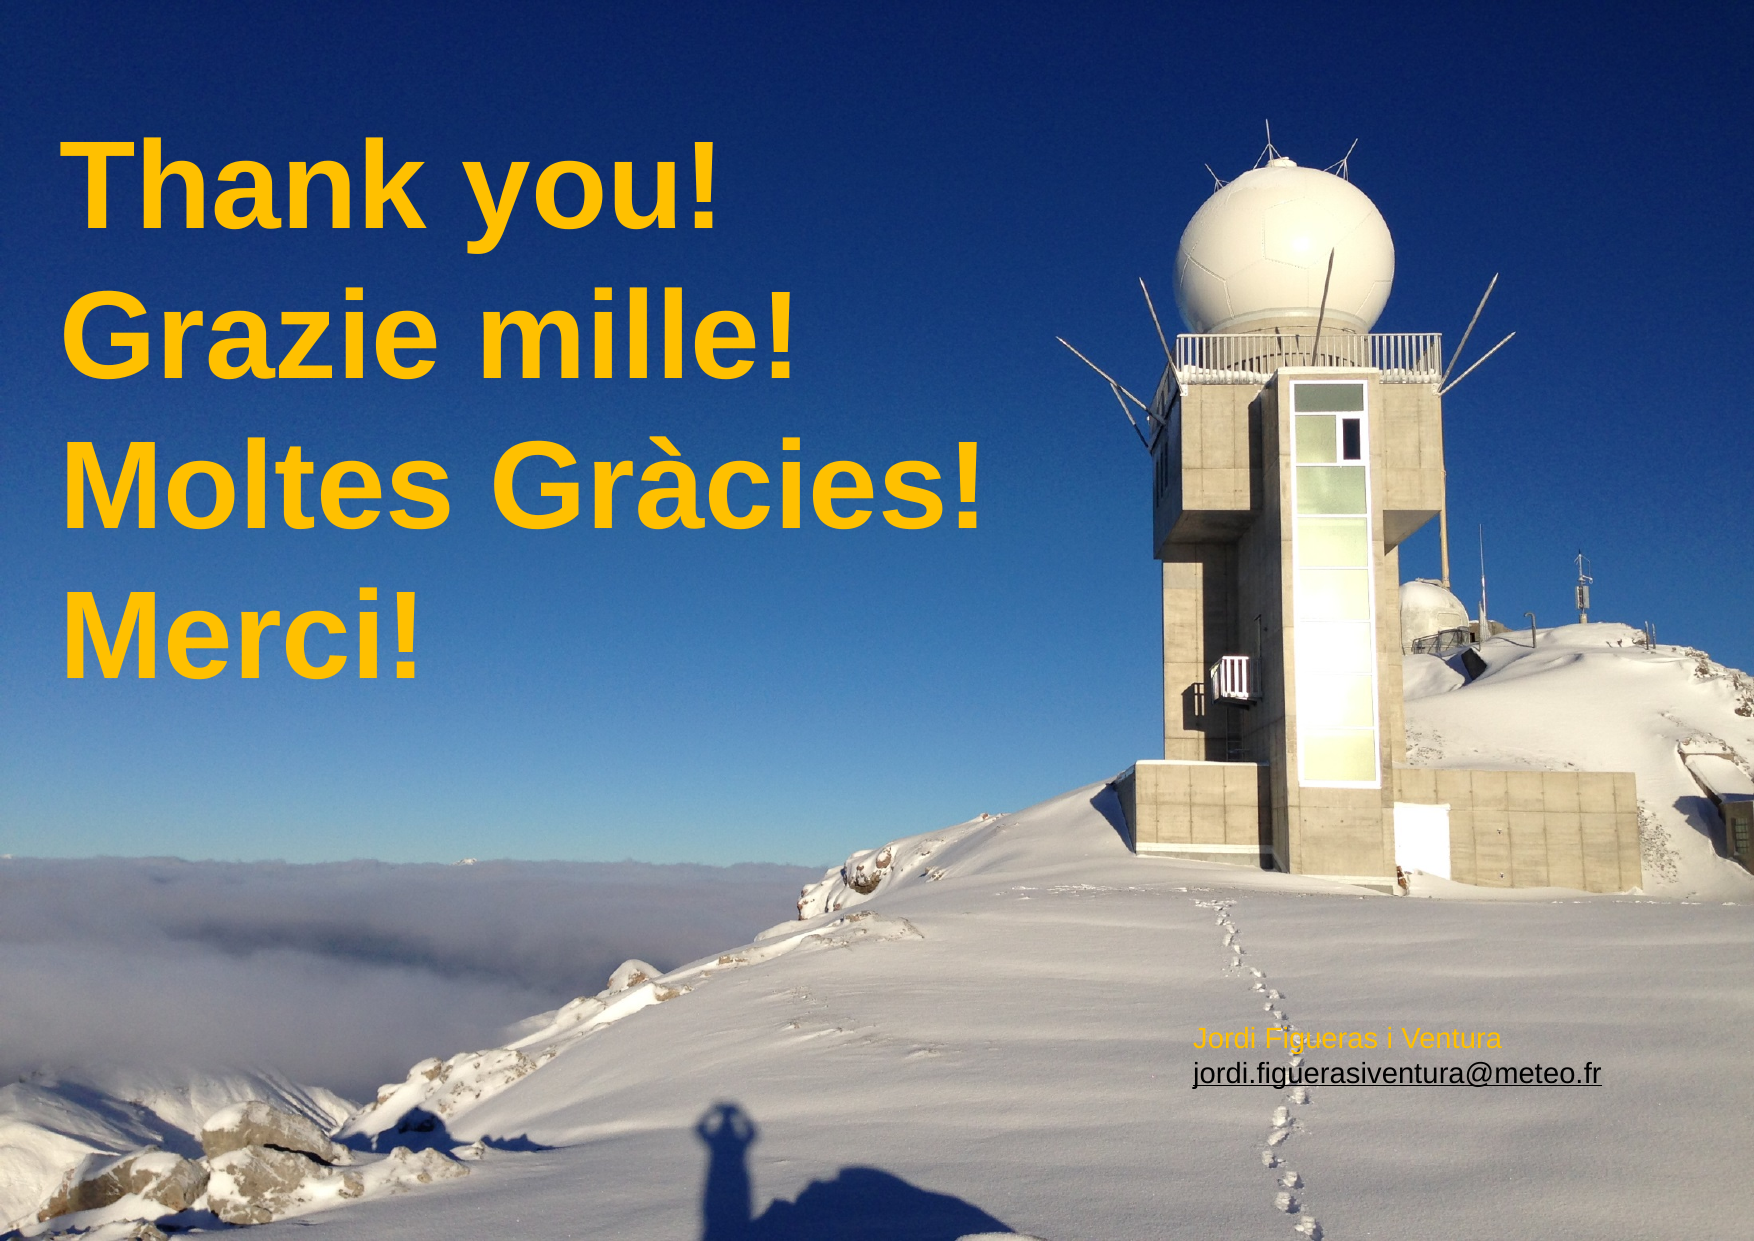

Thank you!
Grazie mille!
Moltes Gràcies!
Merci!
Jordi Figueras i Ventura
jordi.figuerasiventura@meteo.fr